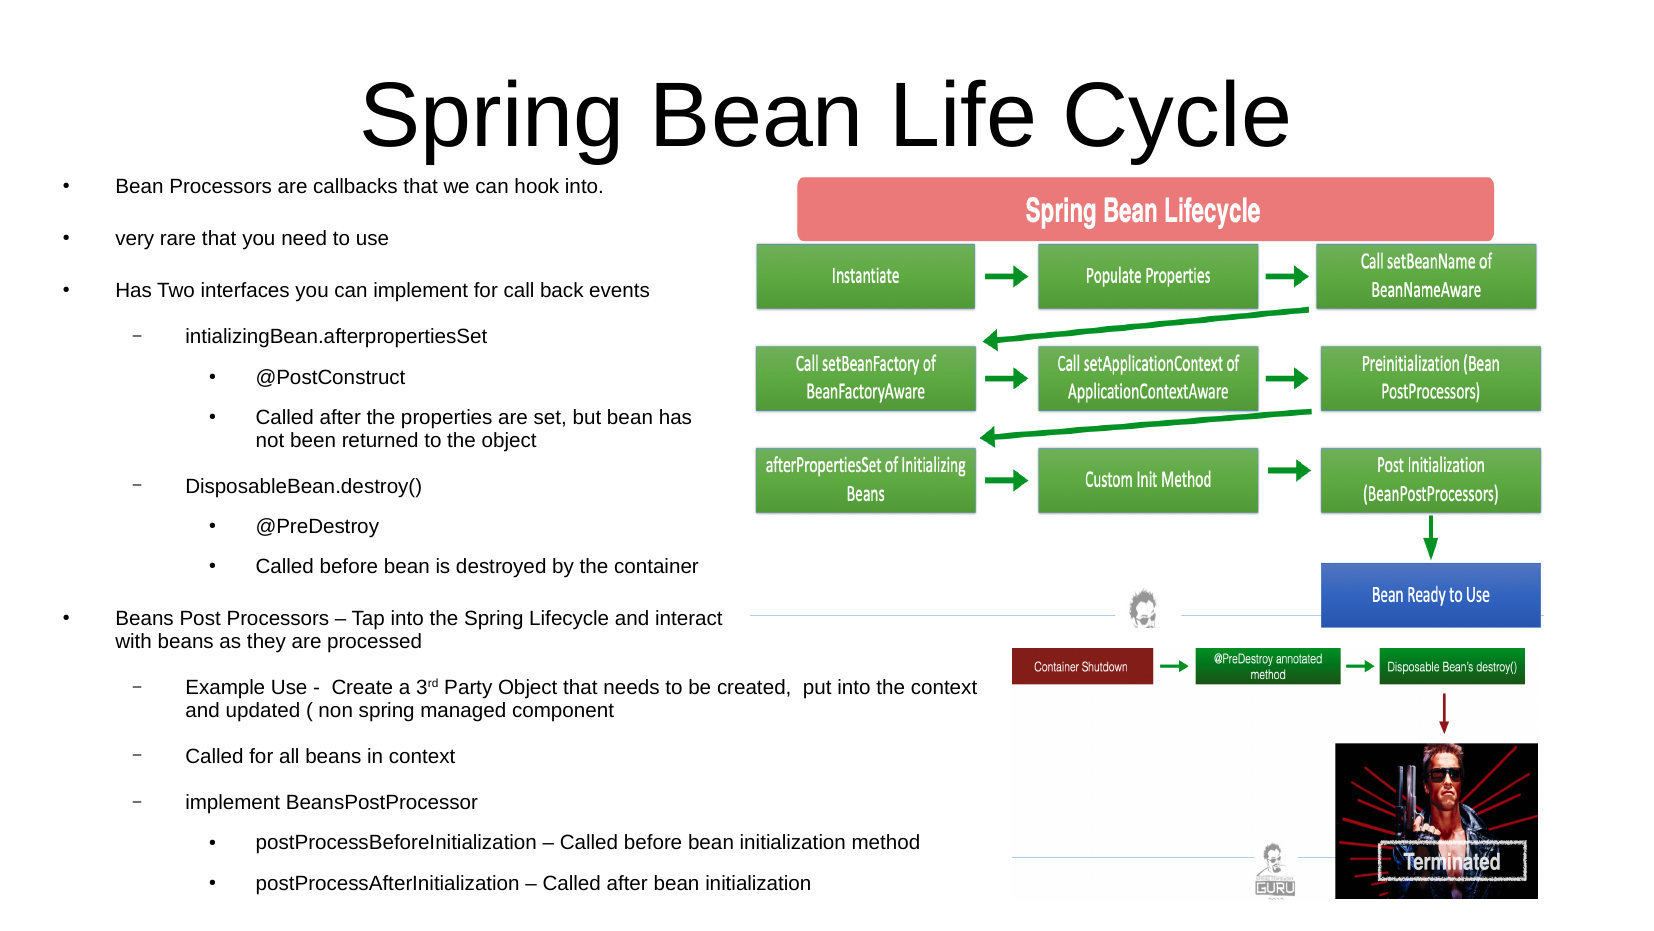

# Spring Bean Life Cycle
Bean Processors are callbacks that we can hook into.
very rare that you need to use
Has Two interfaces you can implement for call back events
intializingBean.afterpropertiesSet
@PostConstruct
Called after the properties are set, but bean has
not been returned to the object
DisposableBean.destroy()
@PreDestroy
Called before bean is destroyed by the container
Beans Post Processors – Tap into the Spring Lifecycle and interact
with beans as they are processed
Example Use - Create a 3rd Party Object that needs to be created, put into the context
and updated ( non spring managed component
Called for all beans in context
implement BeansPostProcessor
postProcessBeforeInitialization – Called before bean initialization method
postProcessAfterInitialization – Called after bean initialization